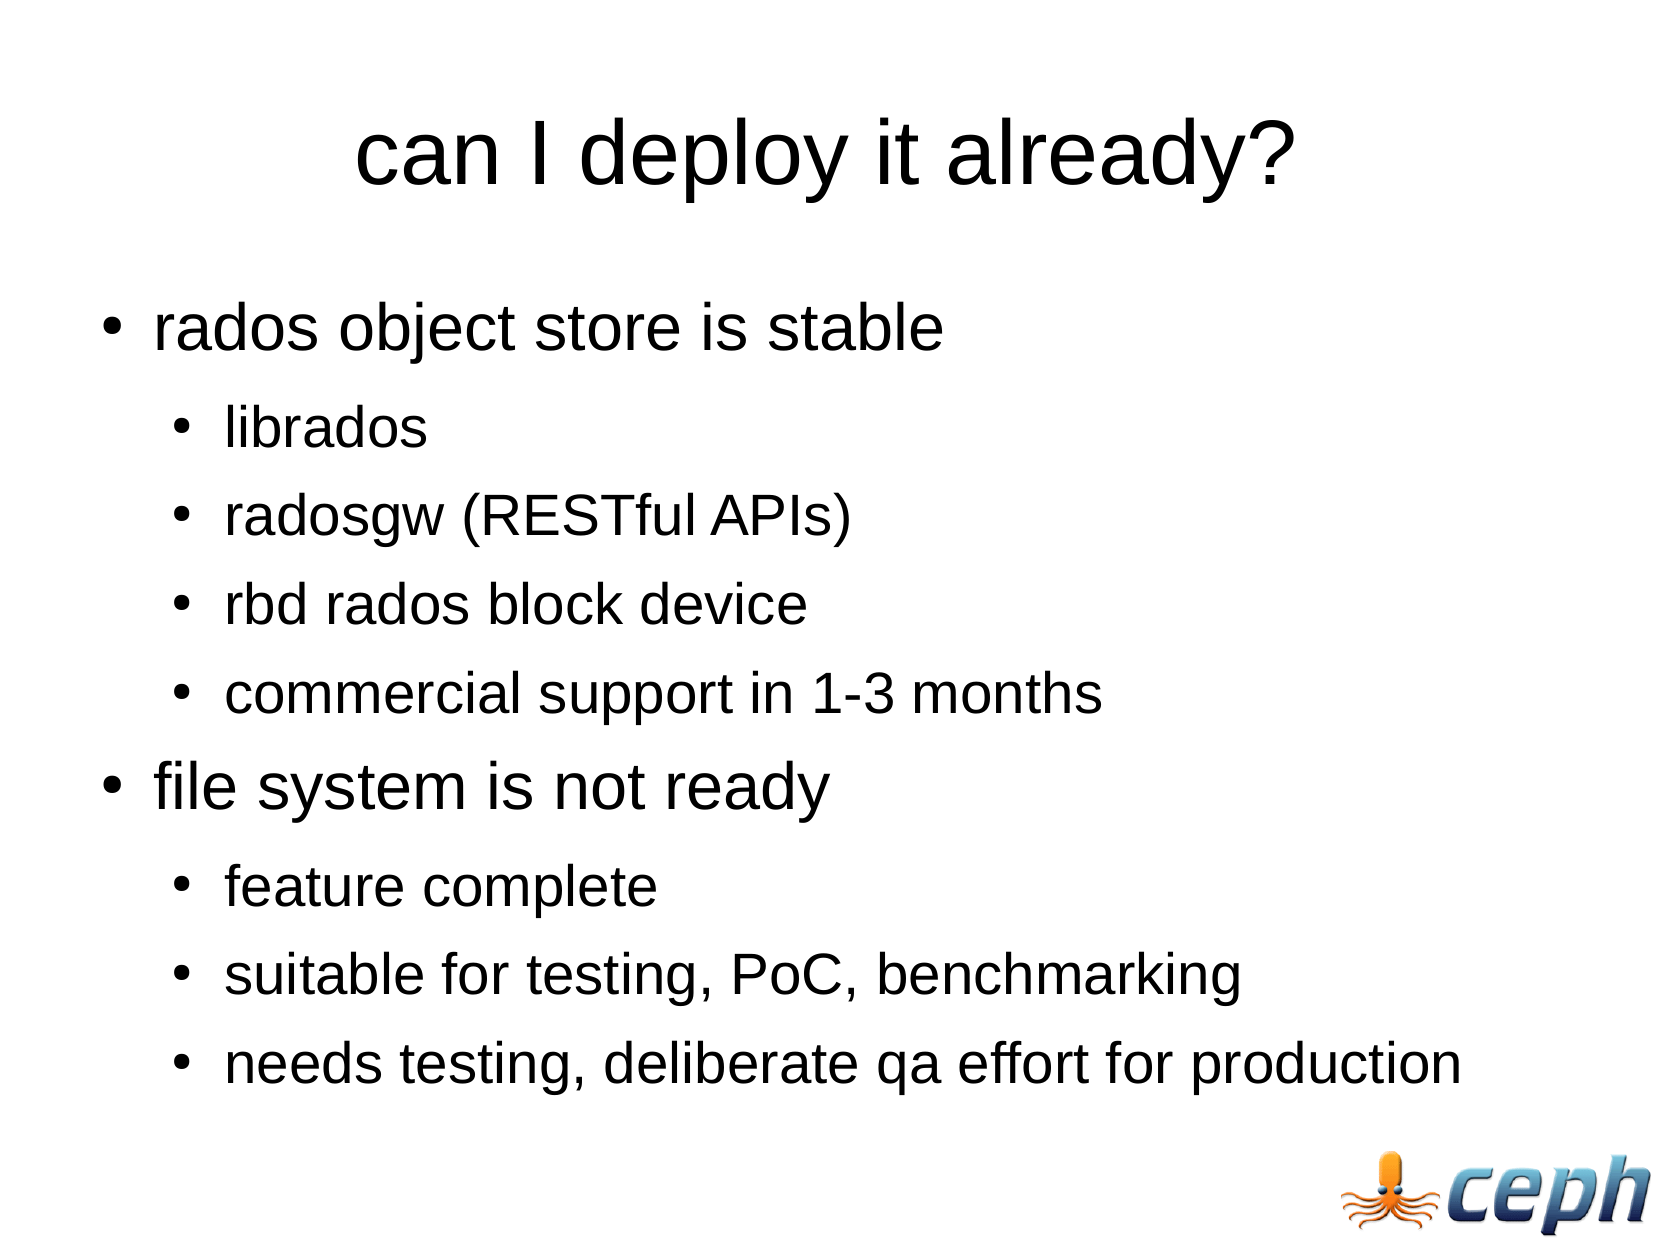

# can I deploy it already?
rados object store is stable
librados
radosgw (RESTful APIs)
rbd rados block device
commercial support in 1-3 months
file system is not ready
feature complete
suitable for testing, PoC, benchmarking
needs testing, deliberate qa effort for production